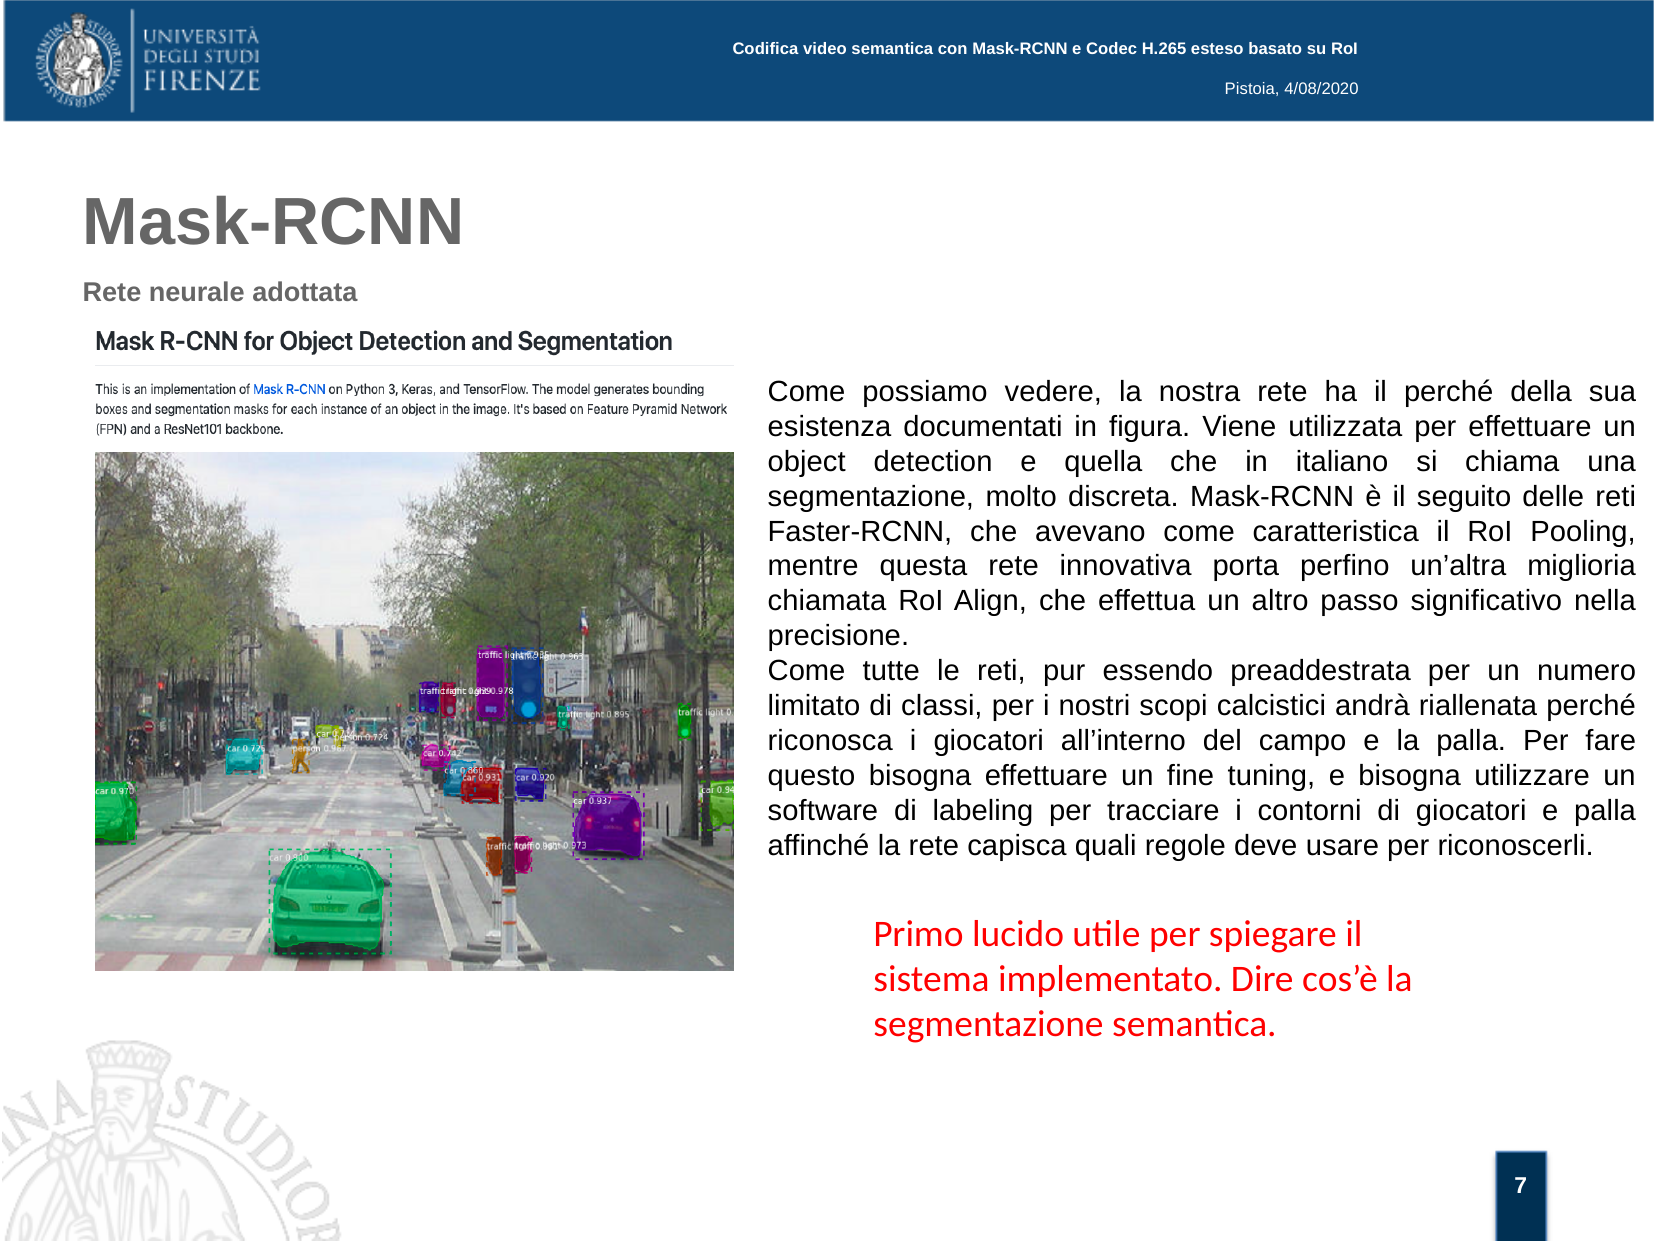

Codifica video semantica con Mask-RCNN e Codec H.265 esteso basato su RoI
Pistoia, 4/08/2020
Mask-RCNN
Rete neurale adottata
Come possiamo vedere, la nostra rete ha il perché della sua esistenza documentati in figura. Viene utilizzata per effettuare un object detection e quella che in italiano si chiama una segmentazione, molto discreta. Mask-RCNN è il seguito delle reti Faster-RCNN, che avevano come caratteristica il RoI Pooling, mentre questa rete innovativa porta perfino un’altra miglioria chiamata RoI Align, che effettua un altro passo significativo nella precisione.
Come tutte le reti, pur essendo preaddestrata per un numero limitato di classi, per i nostri scopi calcistici andrà riallenata perché riconosca i giocatori all’interno del campo e la palla. Per fare questo bisogna effettuare un fine tuning, e bisogna utilizzare un software di labeling per tracciare i contorni di giocatori e palla affinché la rete capisca quali regole deve usare per riconoscerli.
Primo lucido utile per spiegare il sistema implementato. Dire cos’è la segmentazione semantica.
7